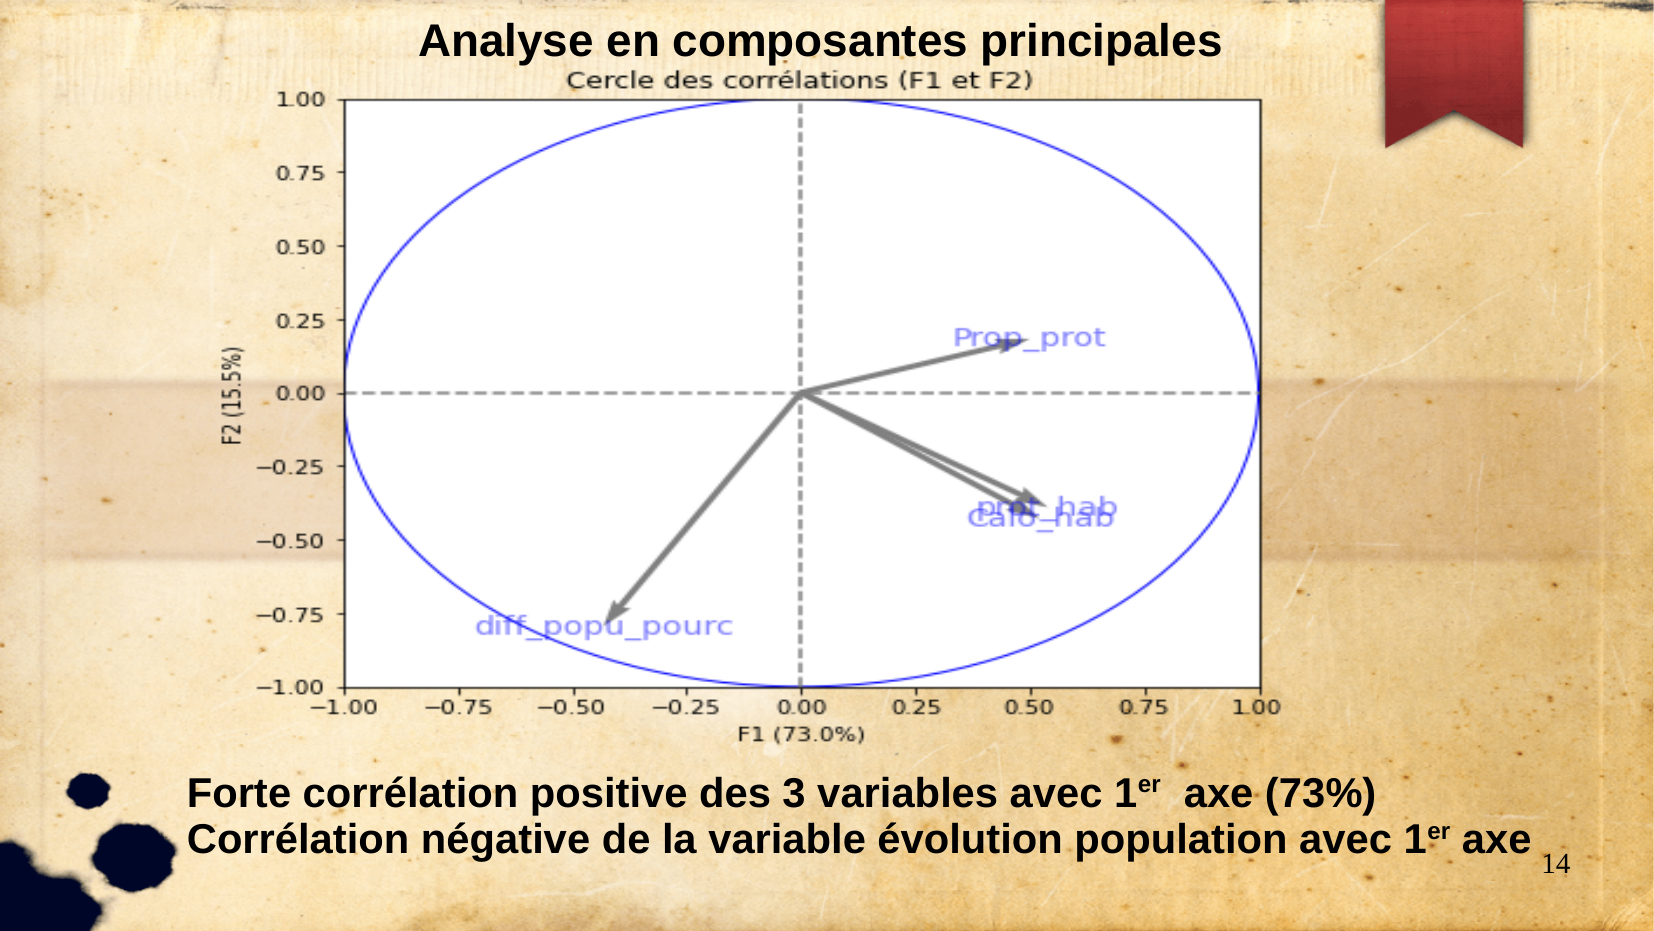

# Analyse en composantes principales
 Forte corrélation positive des 3 variables avec 1er axe (73%)
 Corrélation négative de la variable évolution population avec 1er axe
14